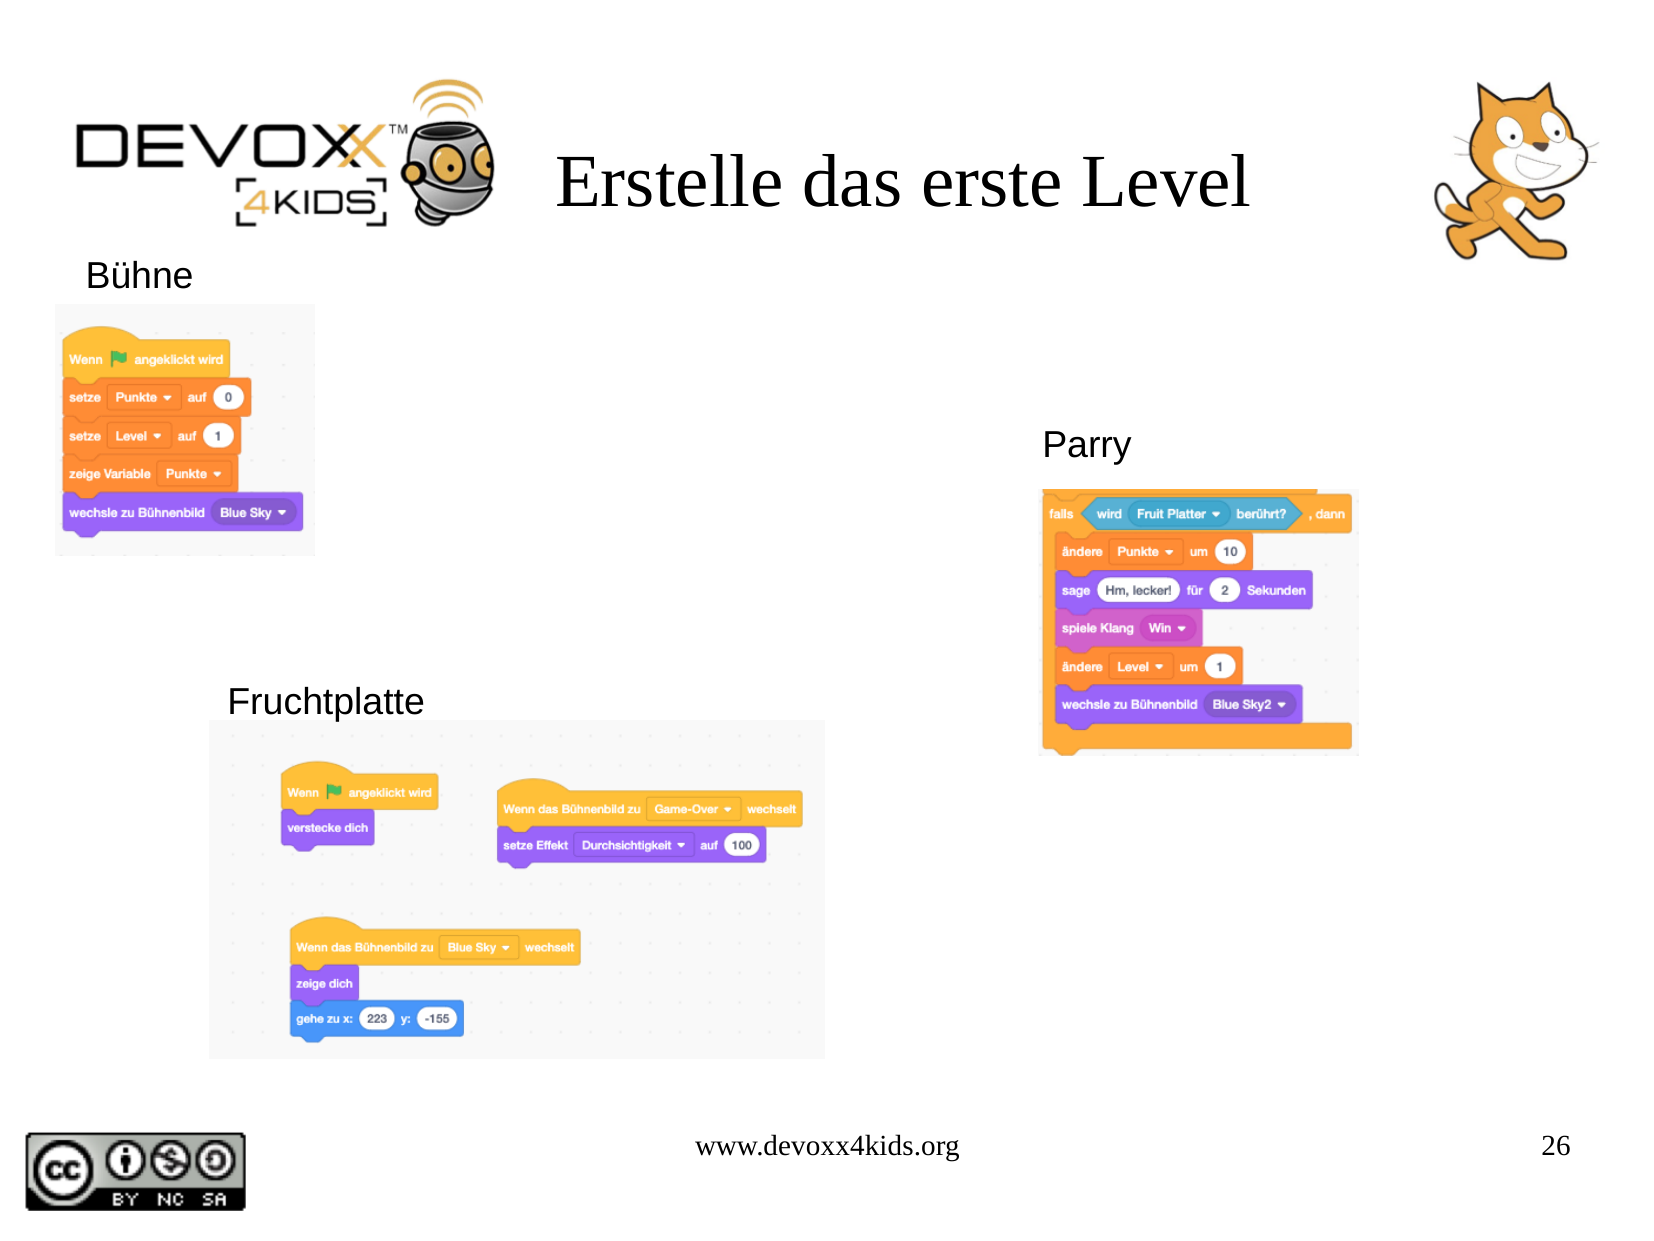

# Erstelle das erste Level
Bühne
Parry
Fruchtplatte
www.devoxx4kids.org
26